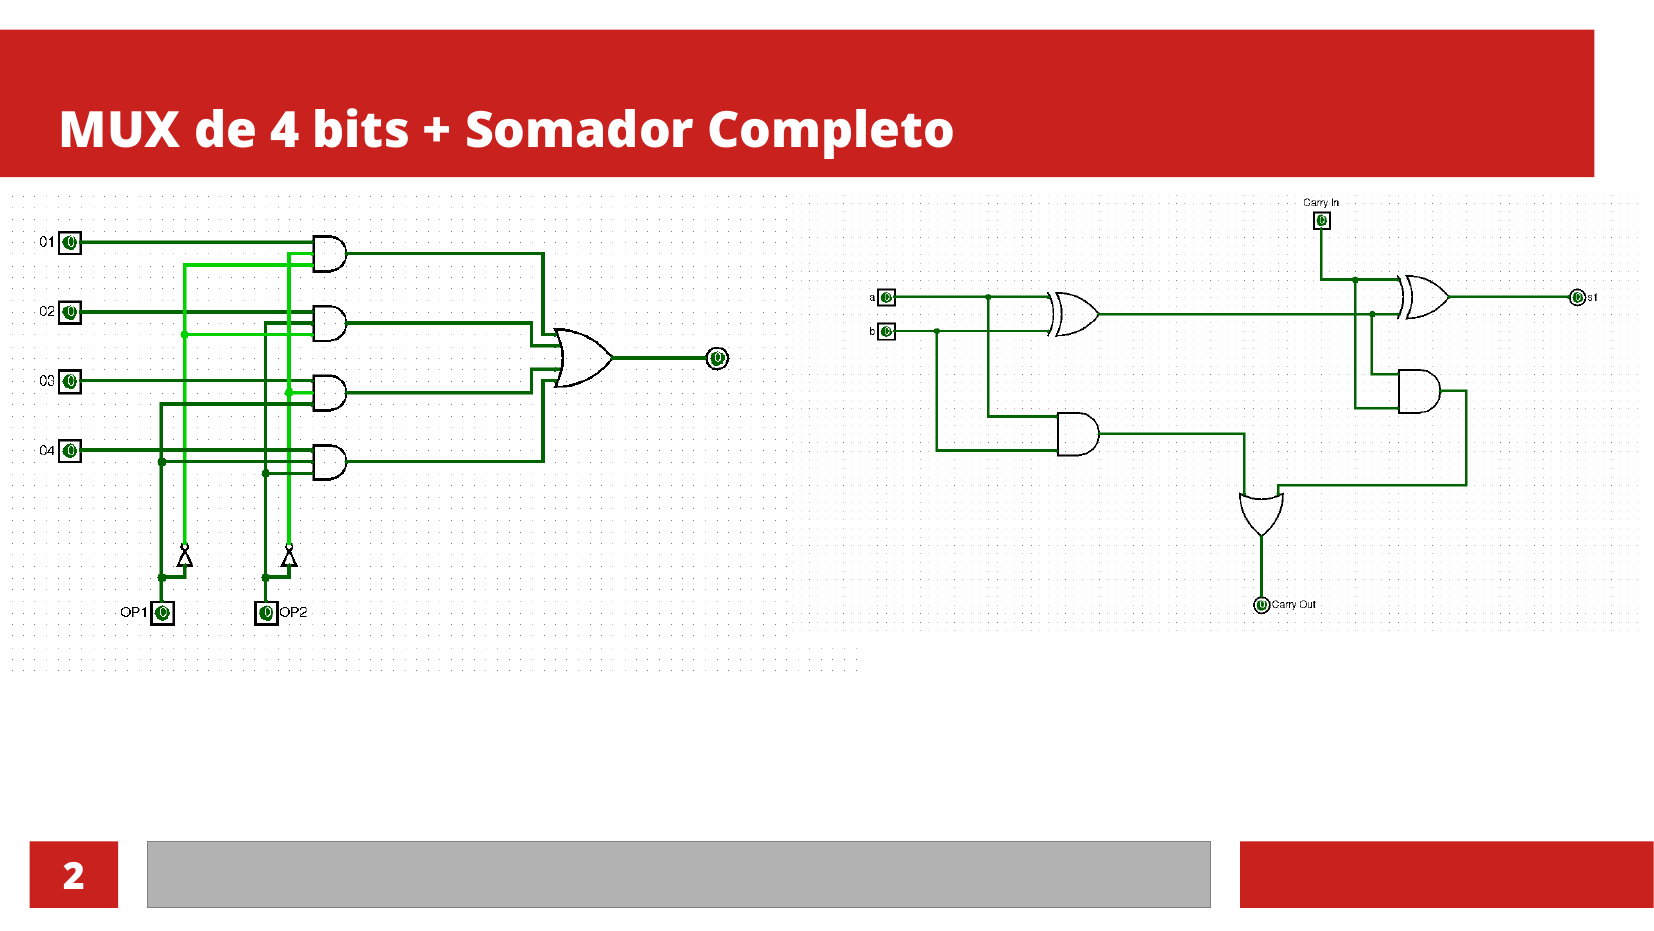

# MUX de 4 bits + Somador Completo
2